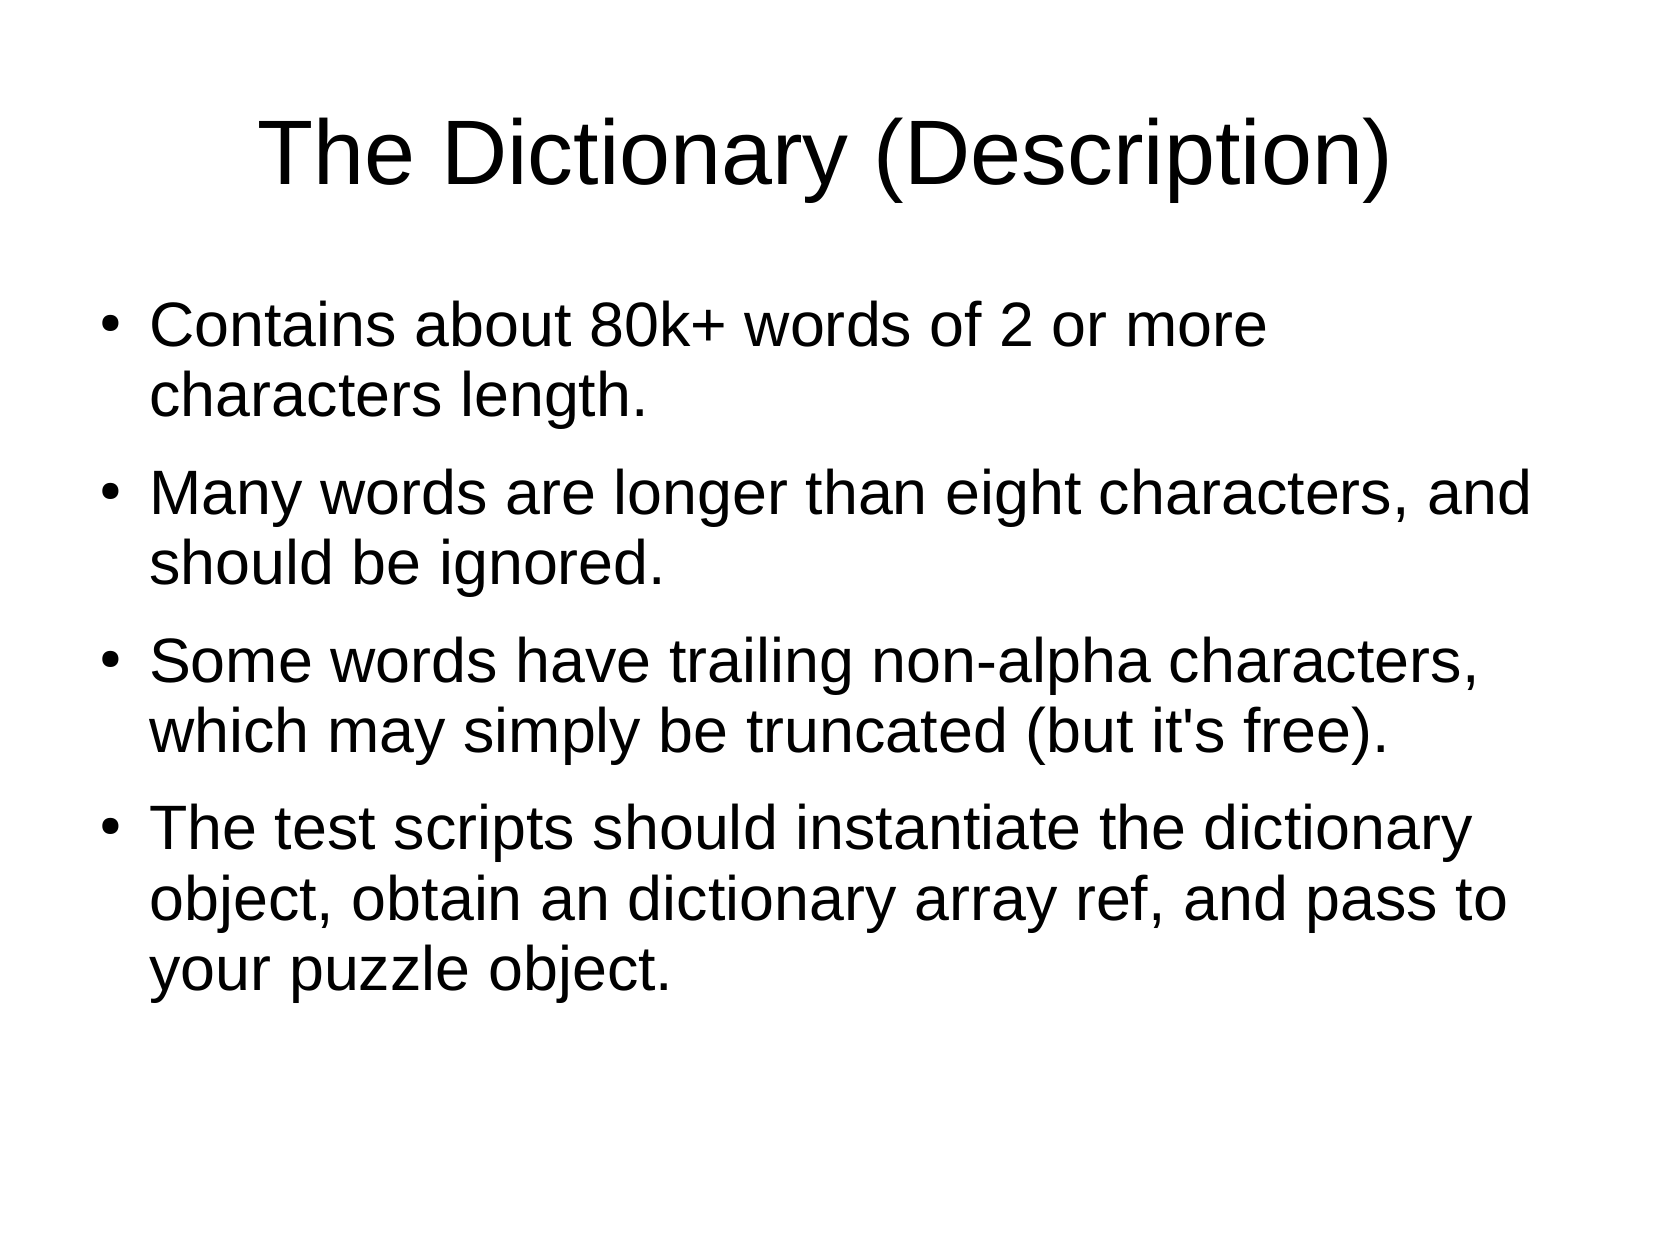

# The Dictionary (Description)
Contains about 80k+ words of 2 or more characters length.
Many words are longer than eight characters, and should be ignored.
Some words have trailing non-alpha characters, which may simply be truncated (but it's free).
The test scripts should instantiate the dictionary object, obtain an dictionary array ref, and pass to your puzzle object.